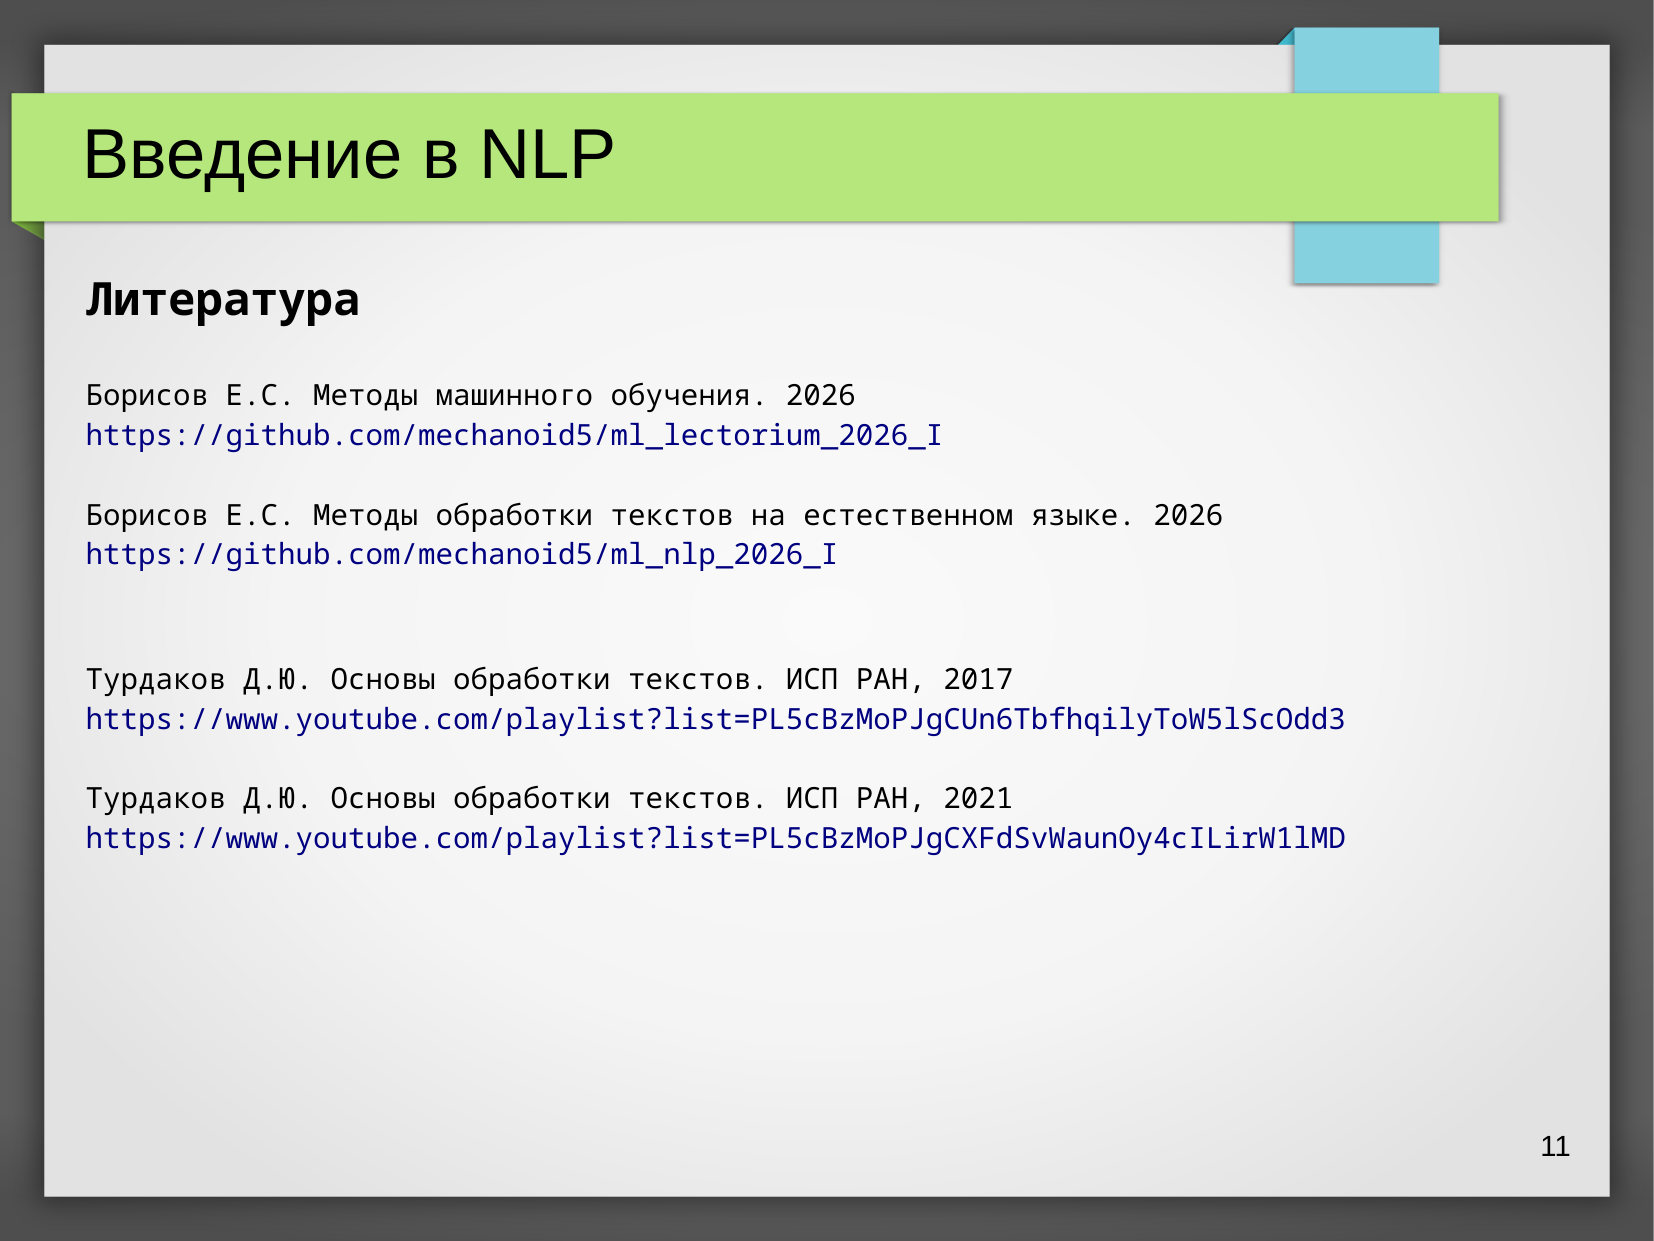

# Введение в NLP
Литература
Борисов Е.С. Методы машинного обучения. 2026
https://github.com/mechanoid5/ml_lectorium_2026_I
Борисов Е.С. Методы обработки текстов на естественном языке. 2026
https://github.com/mechanoid5/ml_nlp_2026_I
Турдаков Д.Ю. Основы обработки текстов. ИСП РАН, 2017
https://www.youtube.com/playlist?list=PL5cBzMoPJgCUn6TbfhqilyToW5lScOdd3
Турдаков Д.Ю. Основы обработки текстов. ИСП РАН, 2021
https://www.youtube.com/playlist?list=PL5cBzMoPJgCXFdSvWaunOy4cILirW1lMD
11